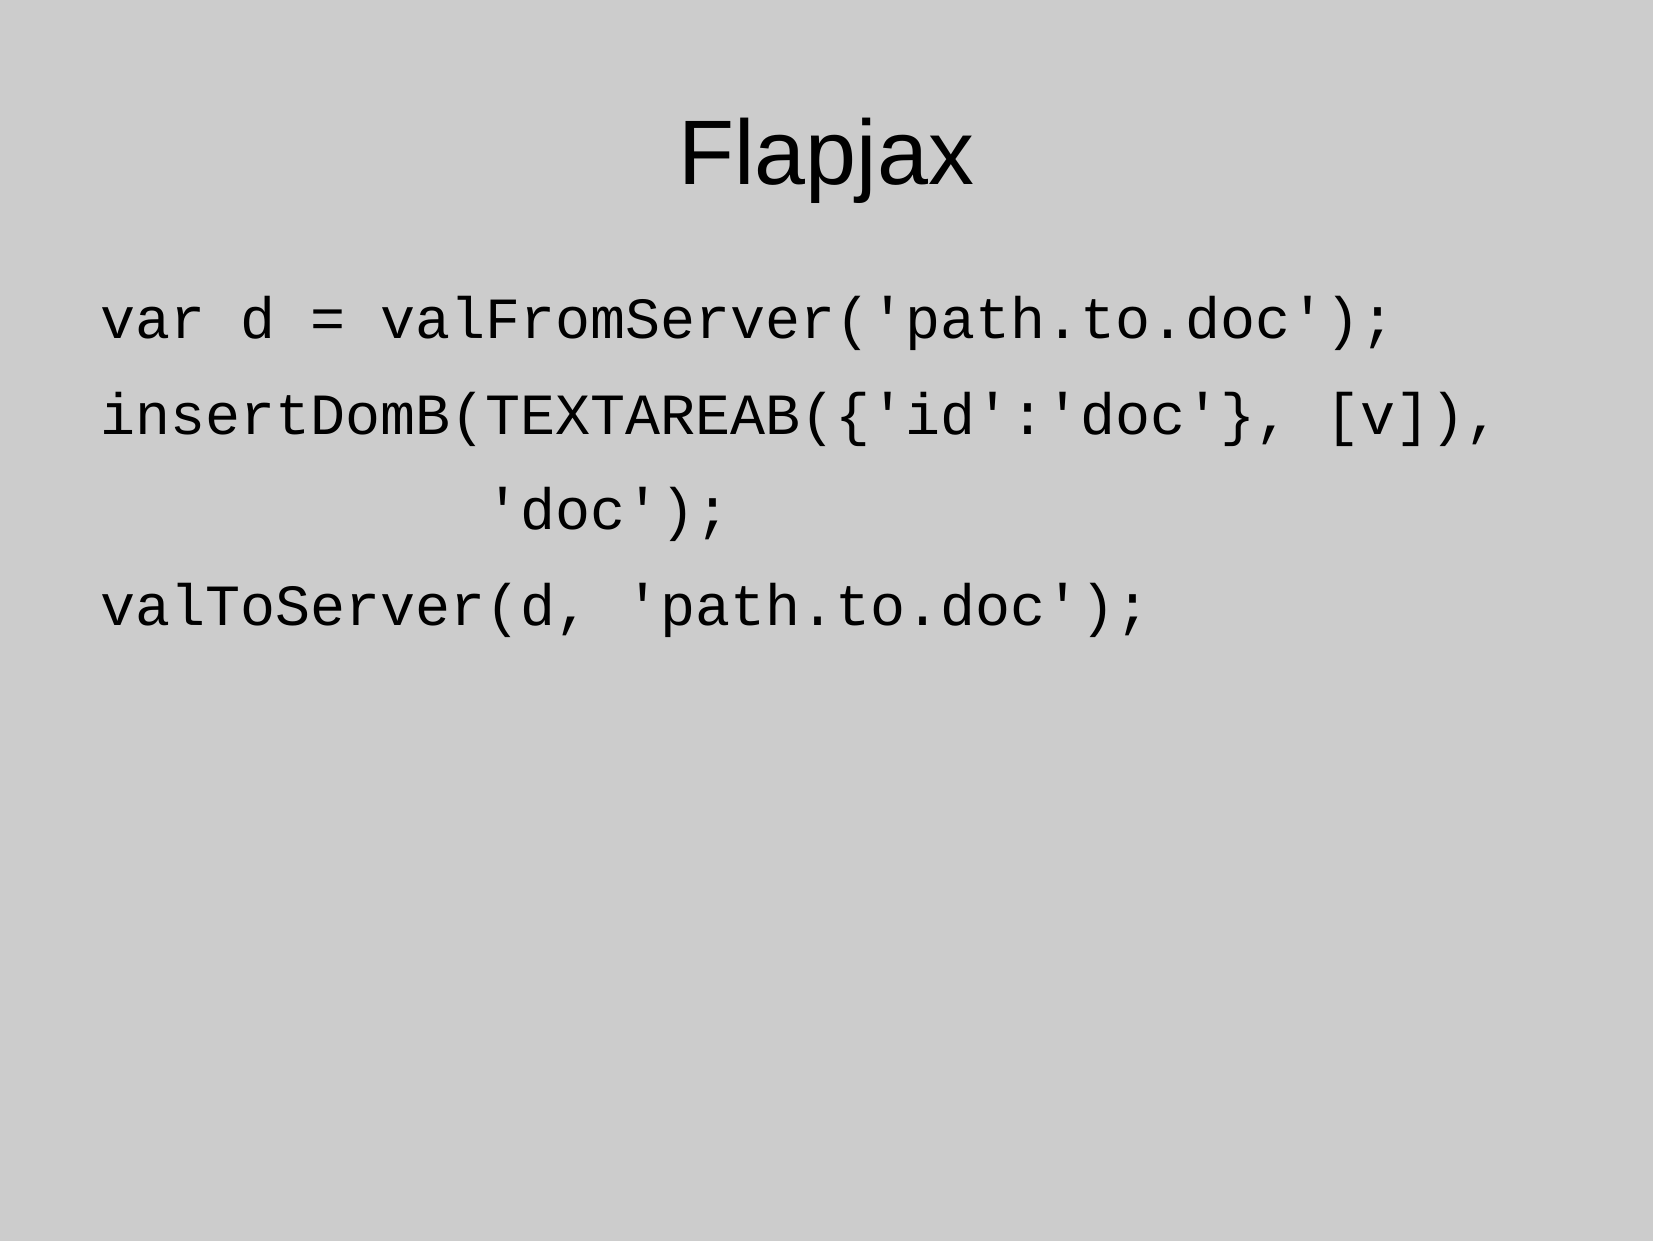

# Flapjax
var d = valFromServer('path.to.doc');
insertDomB(TEXTAREAB({'id':'doc'}, [v]),
 'doc');
valToServer(d, 'path.to.doc');